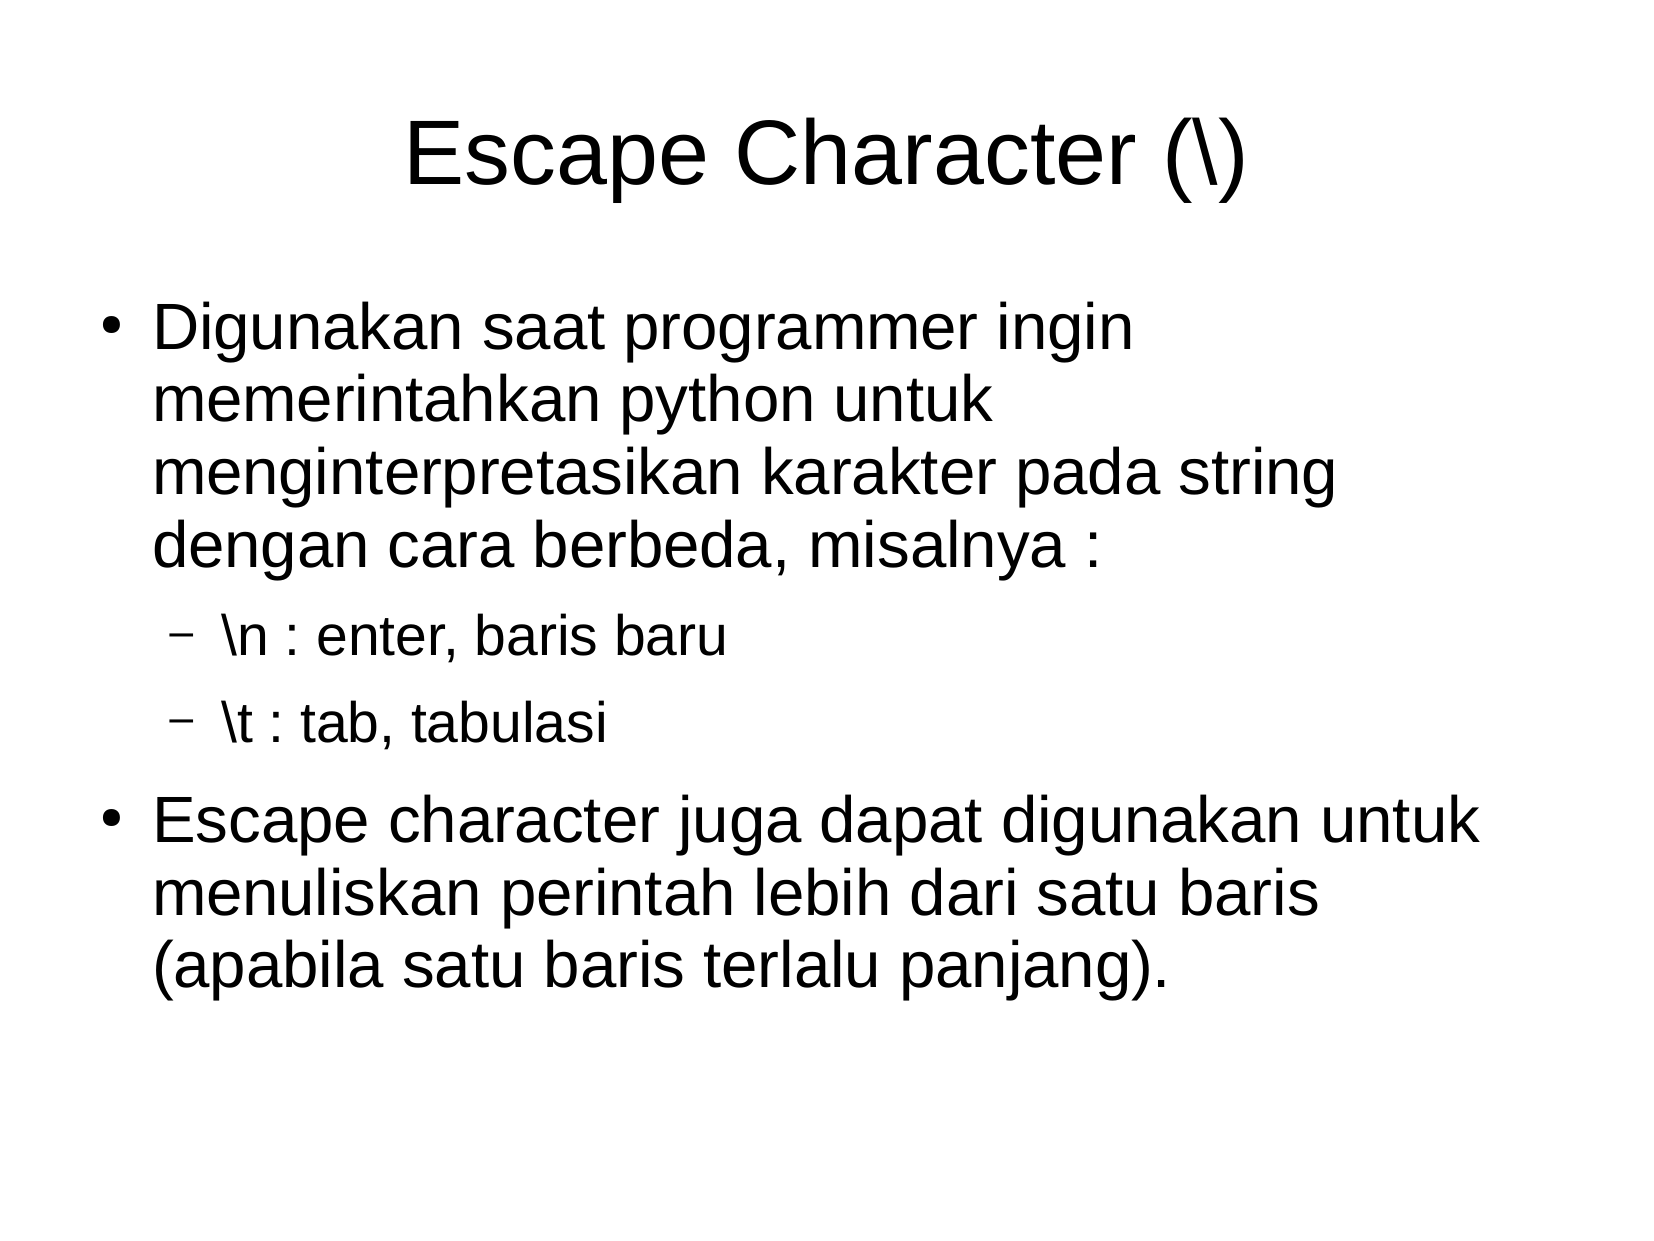

# Escape Character (\)
Digunakan saat programmer ingin memerintahkan python untuk menginterpretasikan karakter pada string dengan cara berbeda, misalnya :
\n : enter, baris baru
\t : tab, tabulasi
Escape character juga dapat digunakan untuk menuliskan perintah lebih dari satu baris (apabila satu baris terlalu panjang).